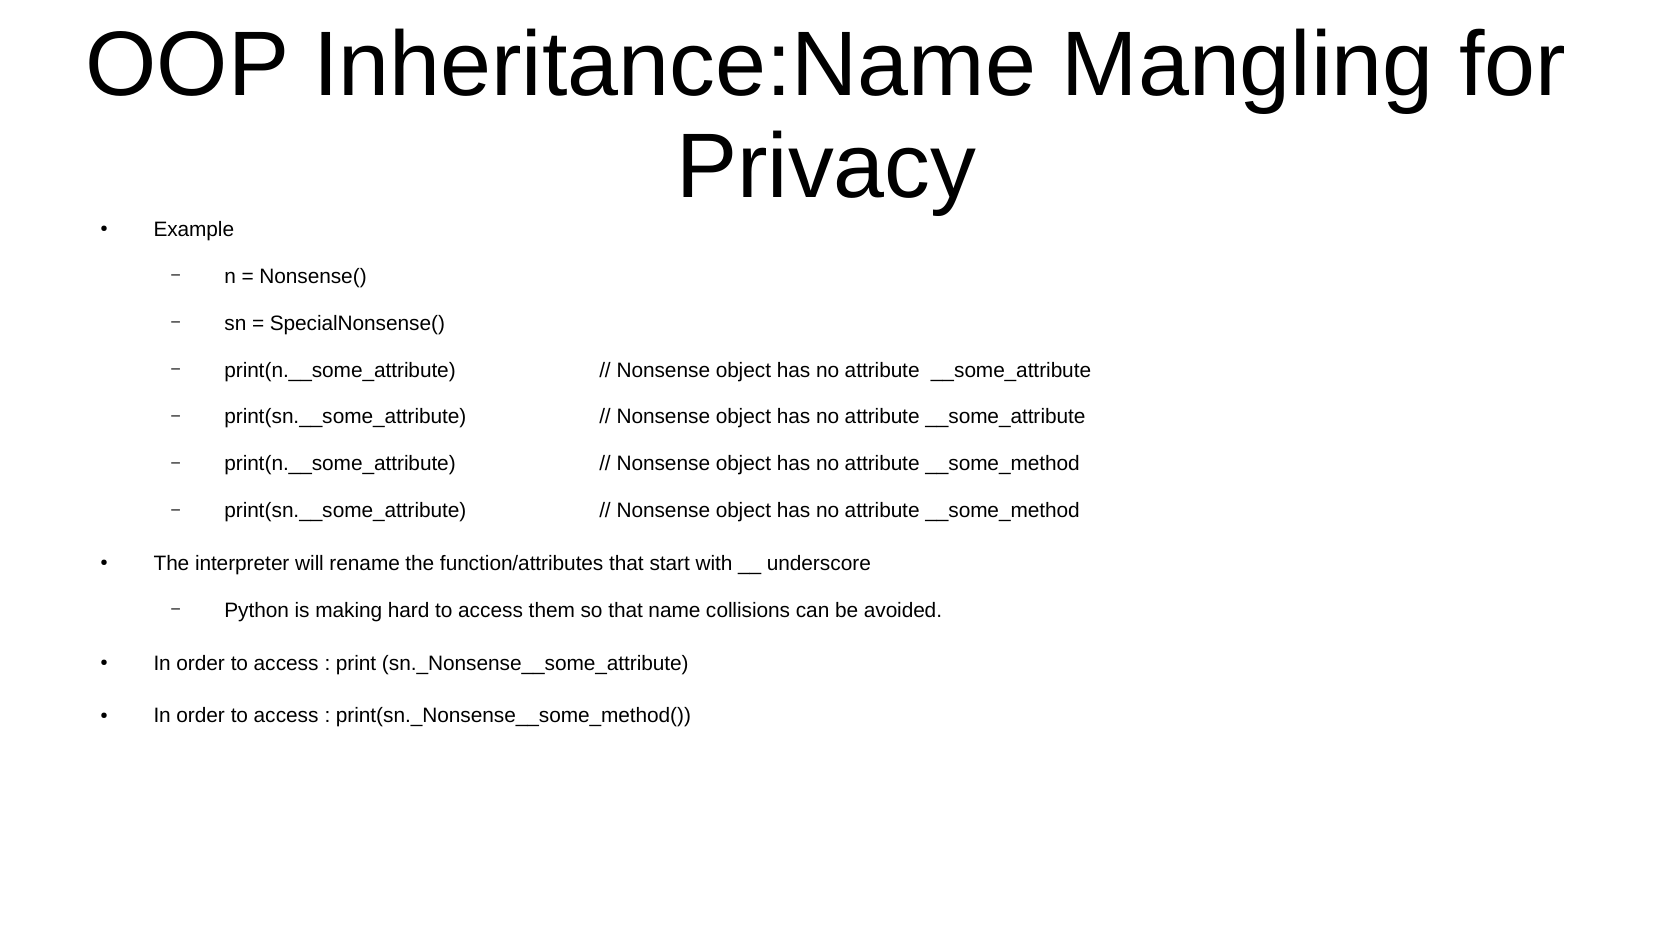

# OOP Inheritance:Name Mangling for Privacy
Example
n = Nonsense()
sn = SpecialNonsense()
print(n.__some_attribute)		// Nonsense object has no attribute __some_attribute
print(sn.__some_attribute)		// Nonsense object has no attribute __some_attribute
print(n.__some_attribute)		// Nonsense object has no attribute __some_method
print(sn.__some_attribute)		// Nonsense object has no attribute __some_method
The interpreter will rename the function/attributes that start with __ underscore
Python is making hard to access them so that name collisions can be avoided.
In order to access : print (sn._Nonsense__some_attribute)
In order to access : print(sn._Nonsense__some_method())